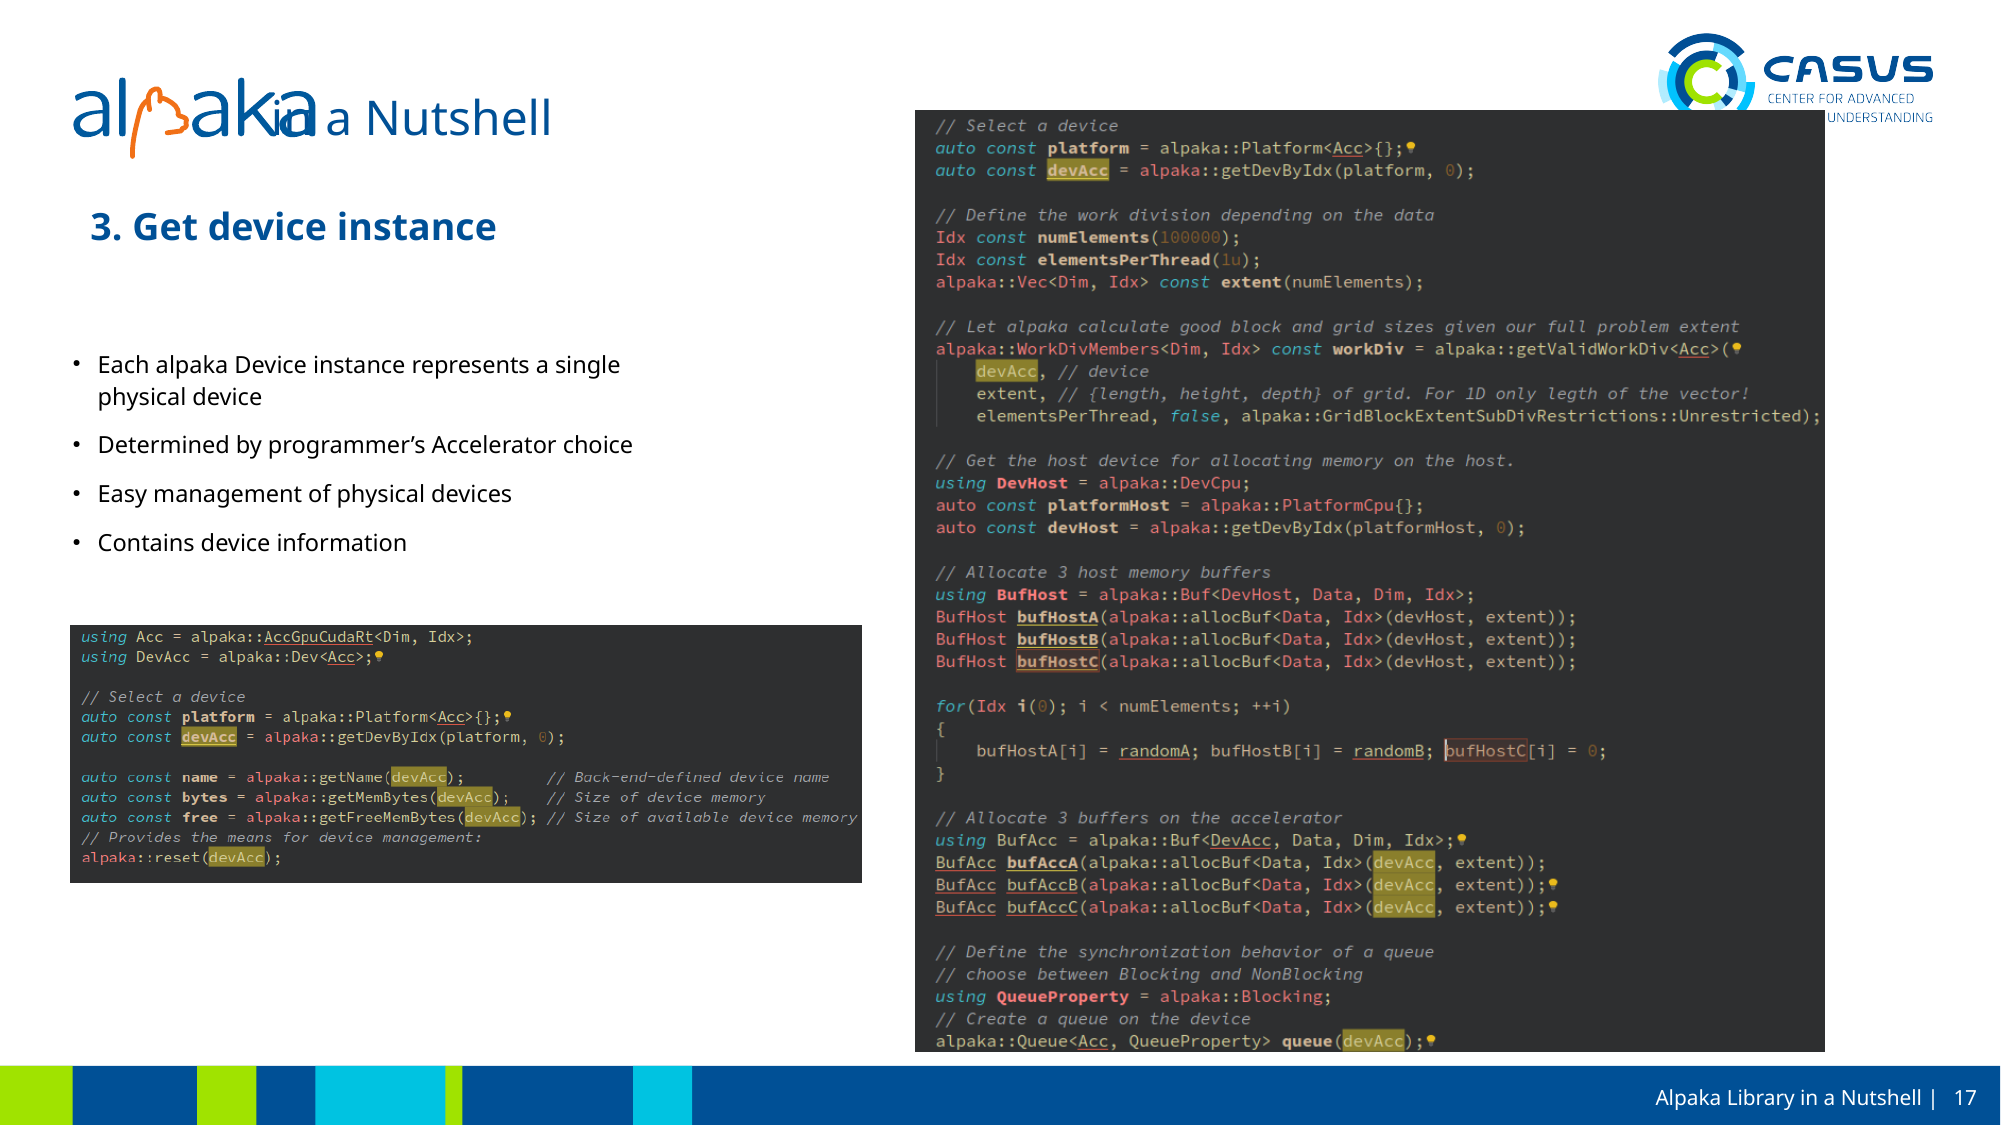

#
 in a Nutshell
3. Get device instance
Each alpaka Device instance represents a single physical device
Determined by programmer’s Accelerator choice
Easy management of physical devices
Contains device information
Alpaka Library in a Nutshell
17